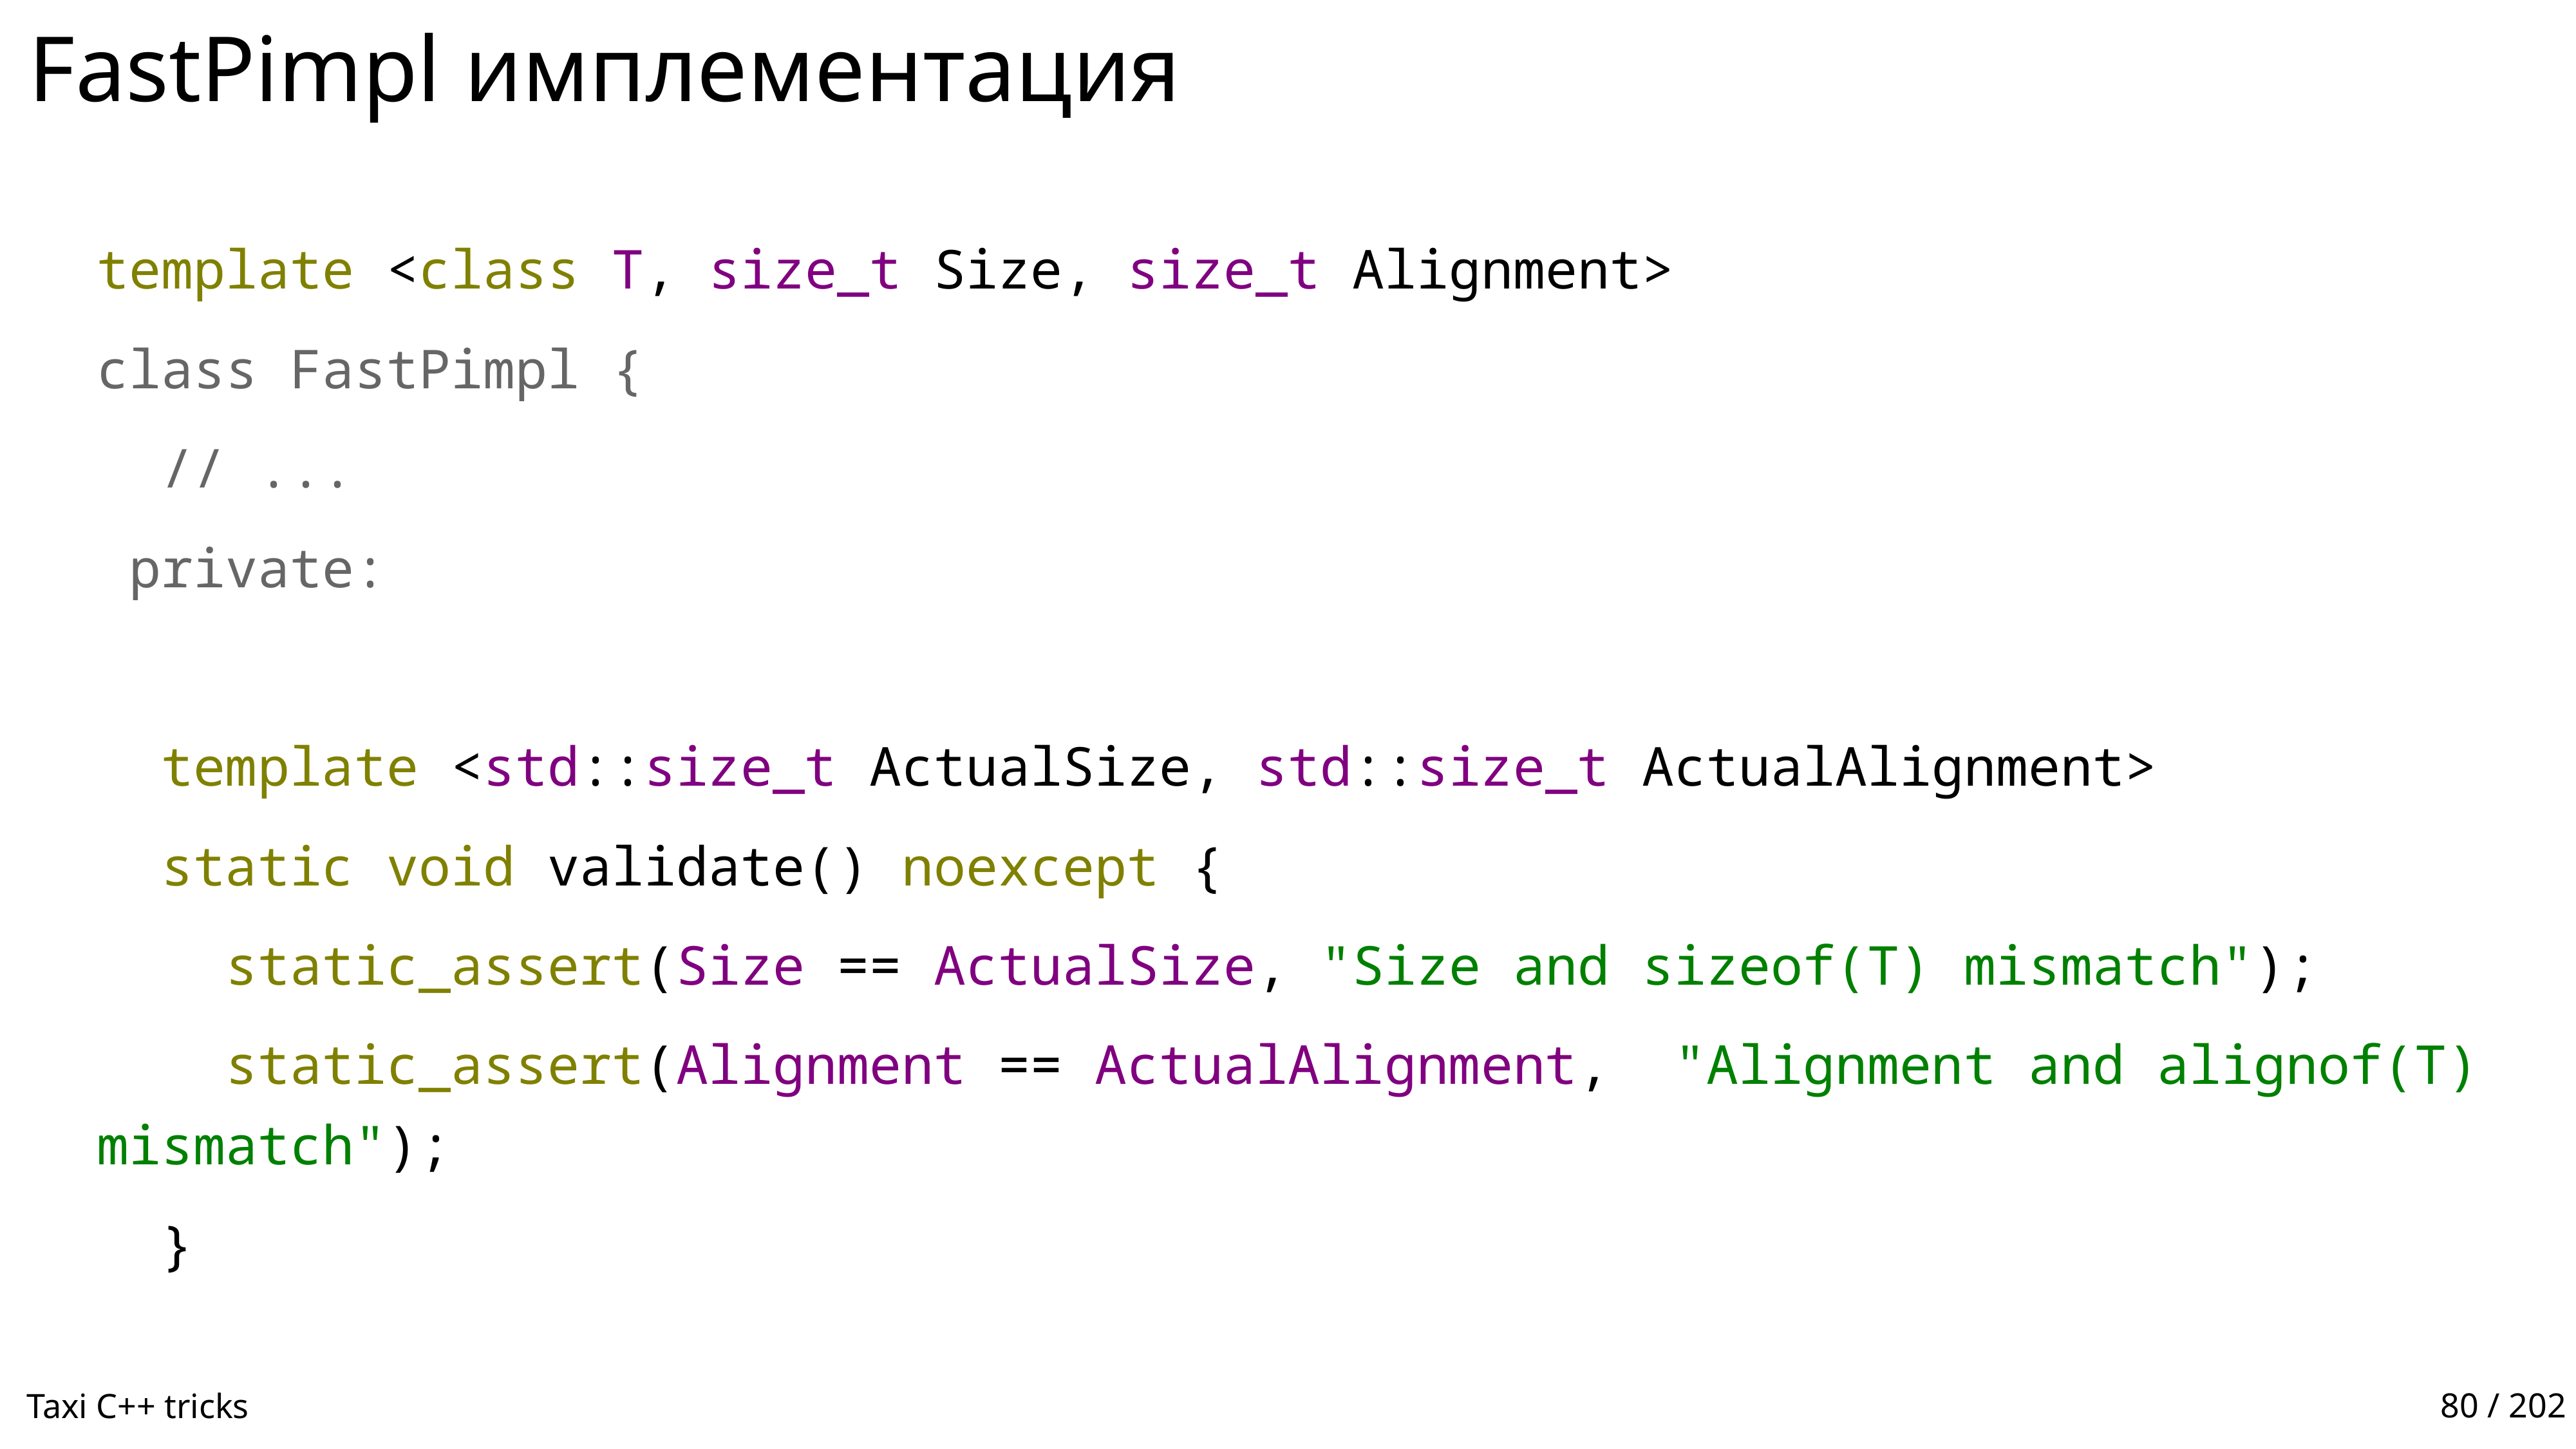

# FastPimpl имплементация
template <class T, size_t Size, size_t Alignment>
class FastPimpl {
 // ...
 private:
 template <std::size_t ActualSize, std::size_t ActualAlignment>
 static void validate() noexcept {
 static_assert(Size == ActualSize, "Size and sizeof(T) mismatch");
 static_assert(Alignment == ActualAlignment, "Alignment and alignof(T) mismatch");
 }
Taxi C++ tricks